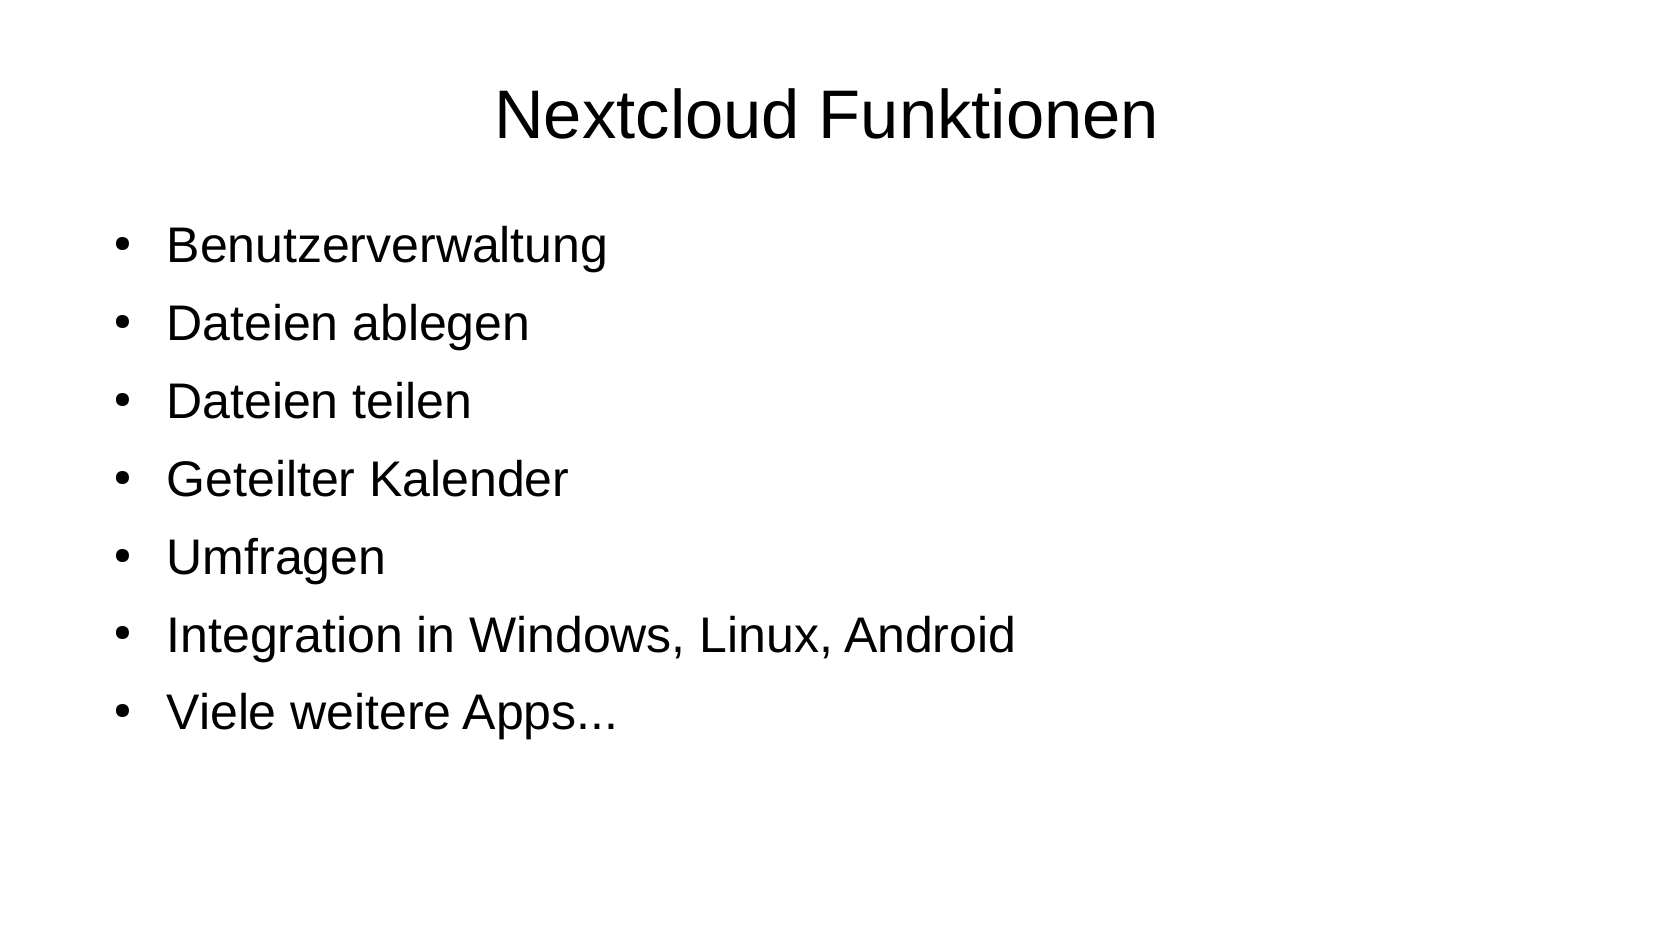

# Nextcloud Funktionen
Benutzerverwaltung
Dateien ablegen
Dateien teilen
Geteilter Kalender
Umfragen
Integration in Windows, Linux, Android
Viele weitere Apps...